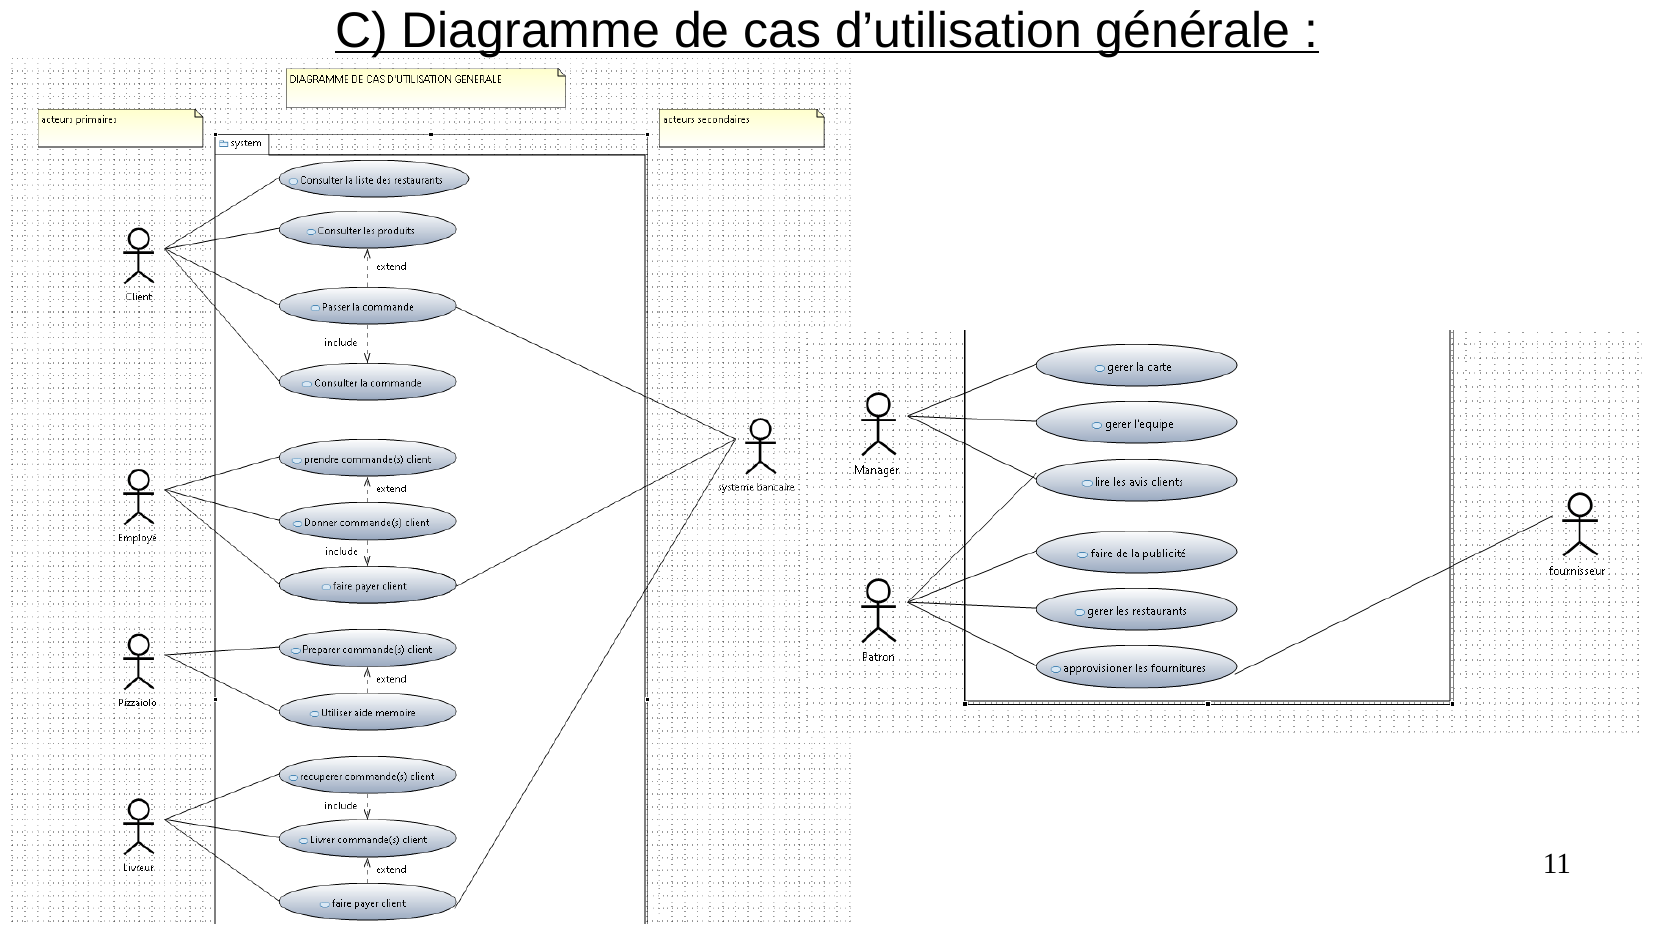

# C) Diagramme de cas d’utilisation générale :
11